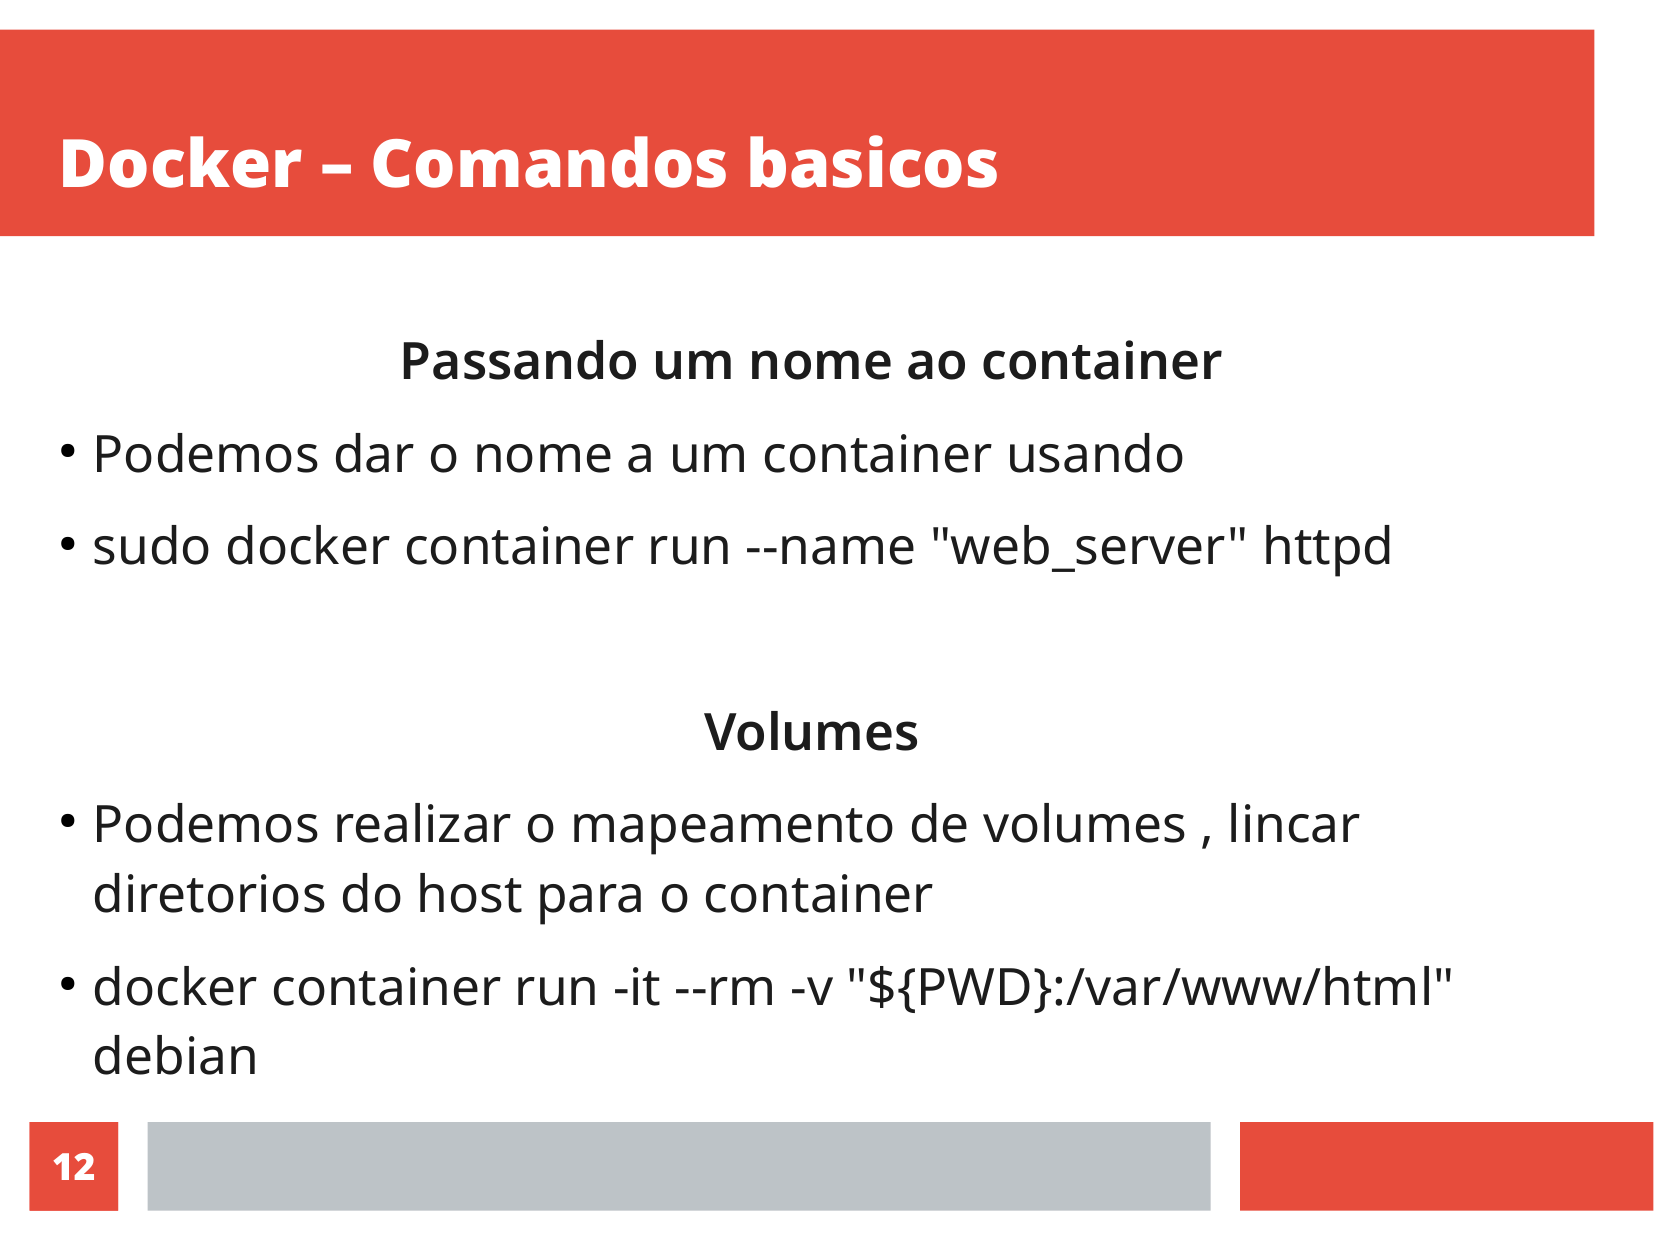

# Docker – Comandos basicos
Passando um nome ao container
Podemos dar o nome a um container usando
sudo docker container run --name "web_server" httpd
Volumes
Podemos realizar o mapeamento de volumes , lincar diretorios do host para o container
docker container run -it --rm -v "${PWD}:/var/www/html" debian
12